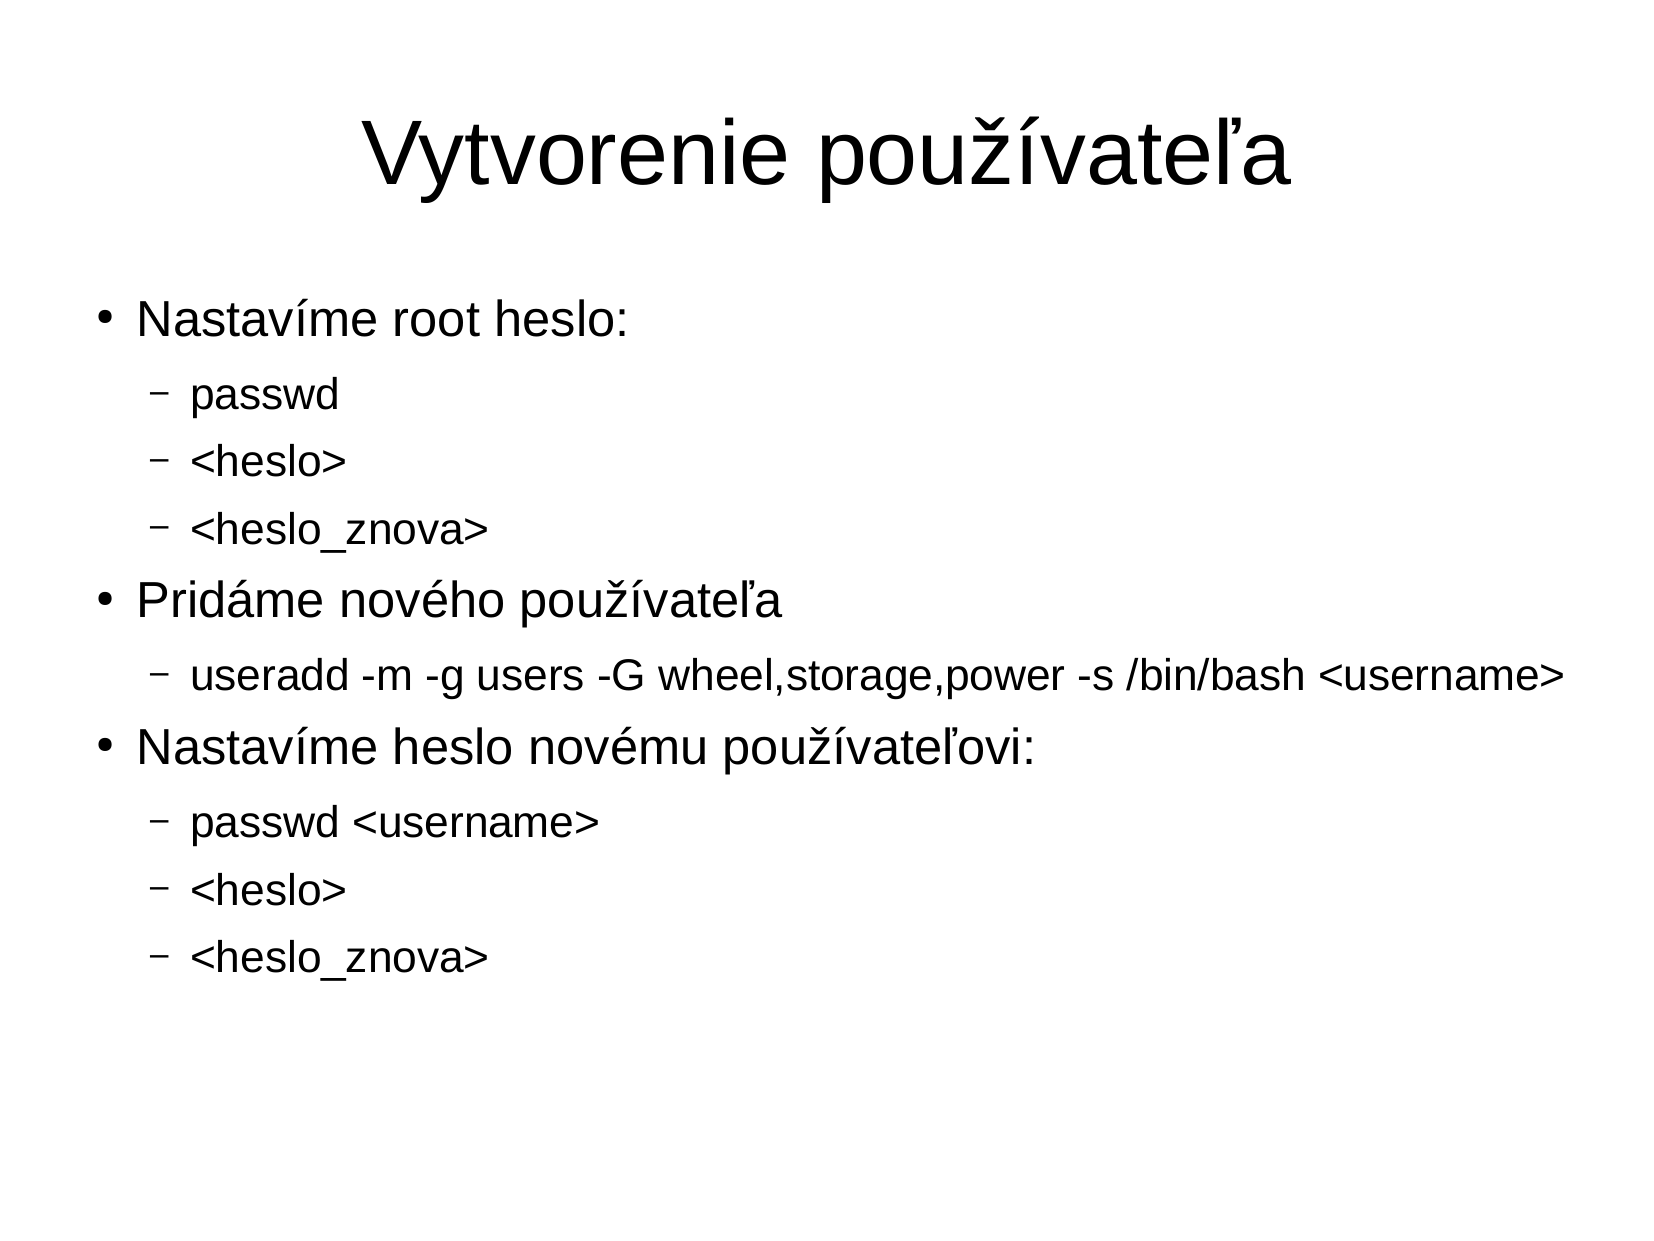

# Vytvorenie používateľa
Nastavíme root heslo:
passwd
<heslo>
<heslo_znova>
Pridáme nového používateľa
useradd -m -g users -G wheel,storage,power -s /bin/bash <username>
Nastavíme heslo novému používateľovi:
passwd <username>
<heslo>
<heslo_znova>